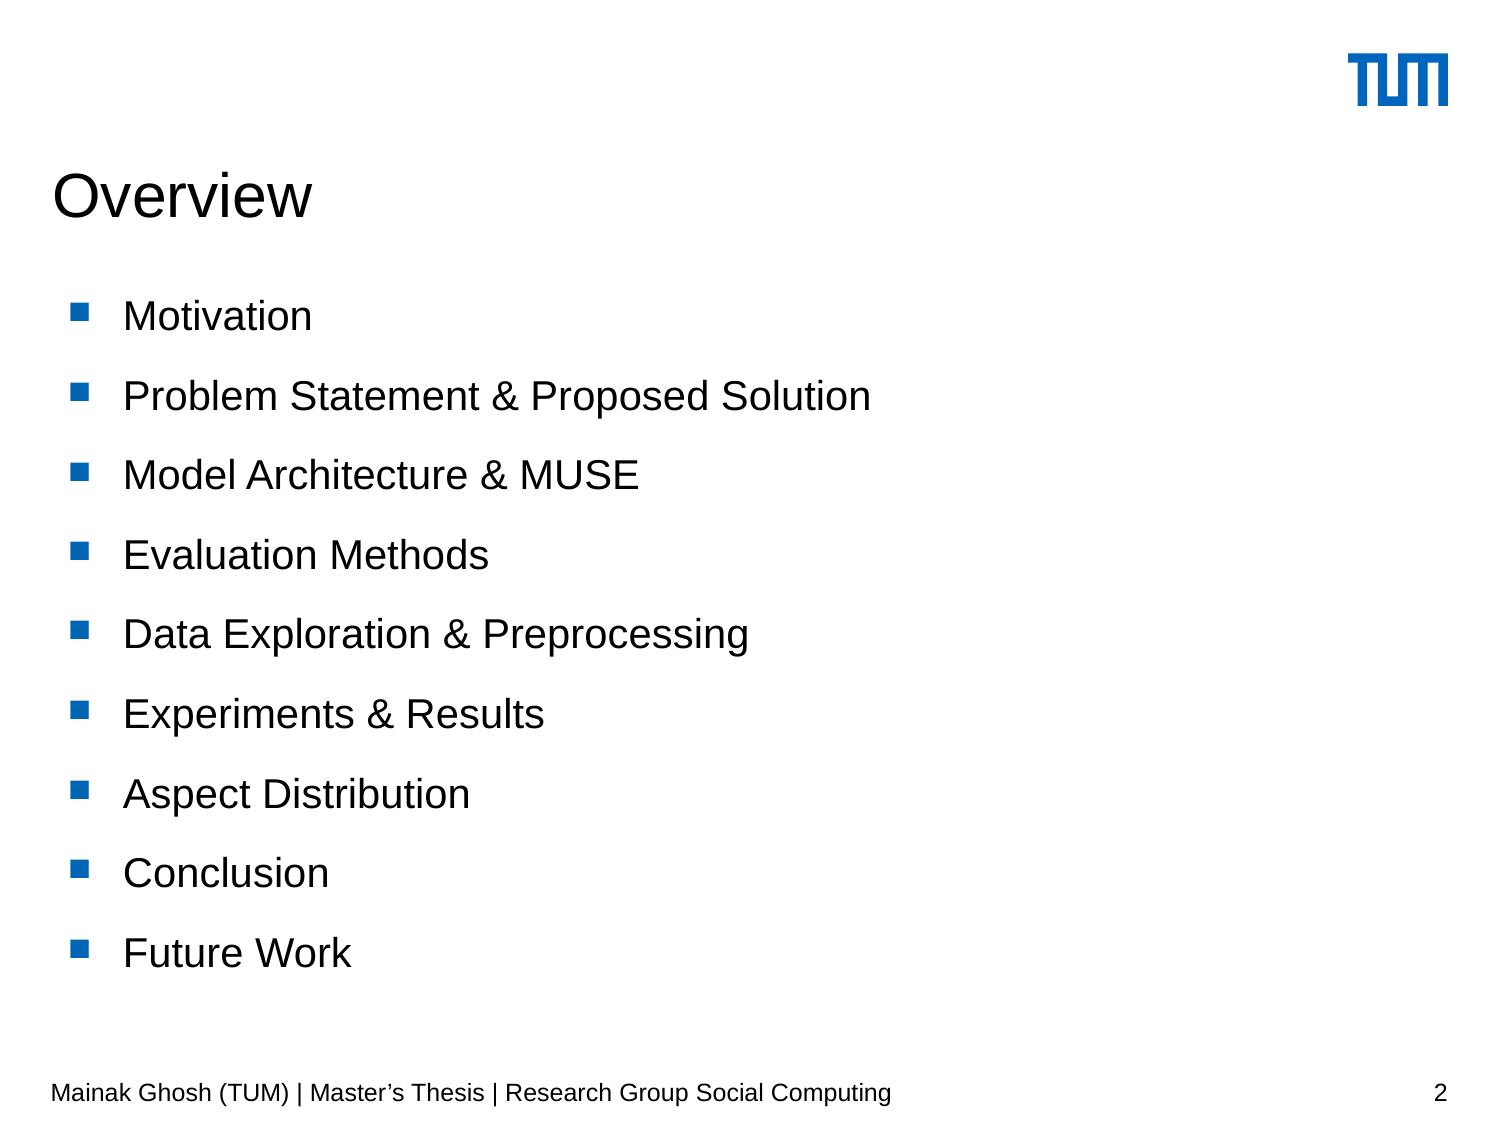

Overview
# Motivation
Problem Statement & Proposed Solution
Model Architecture & MUSE
Evaluation Methods
Data Exploration & Preprocessing
Experiments & Results
Aspect Distribution
Conclusion
Future Work
Mainak Ghosh (TUM) | Master’s Thesis | Research Group Social Computing